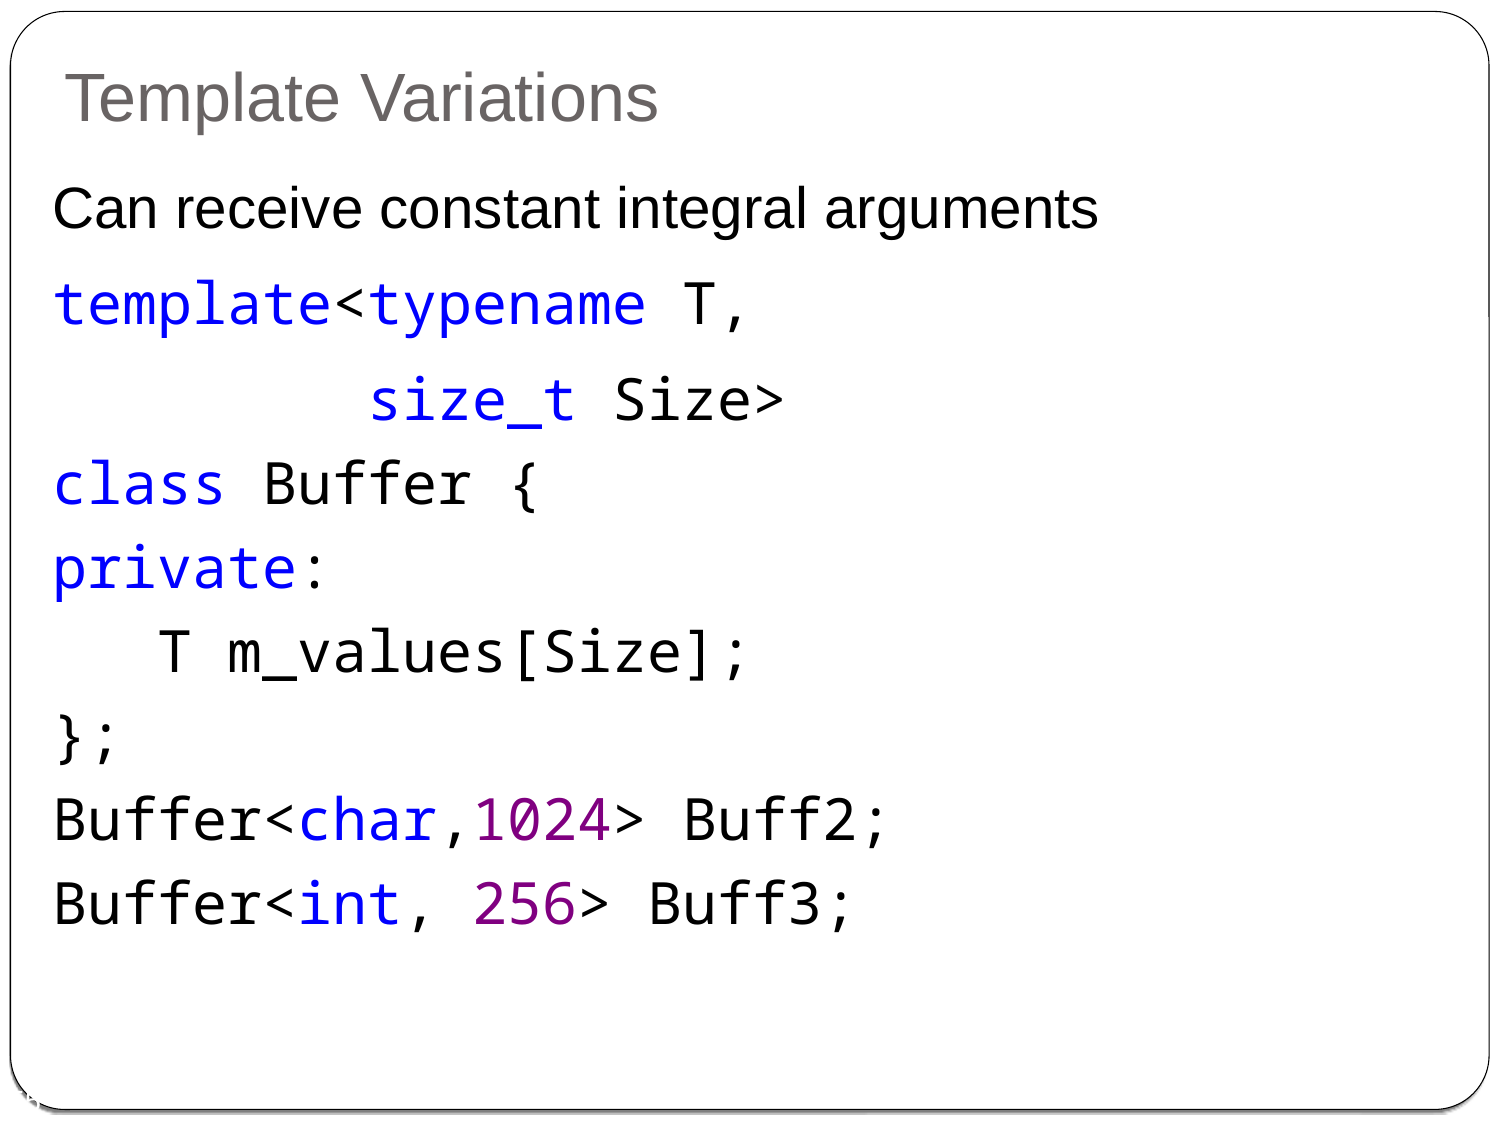

# Template Variations
Can receive constant integral arguments
template<typename T,
 size_t Size>
class Buffer {
private:
   T m_values[Size];
};
Buffer<char,1024> Buff2;
Buffer<int, 256> Buff3;